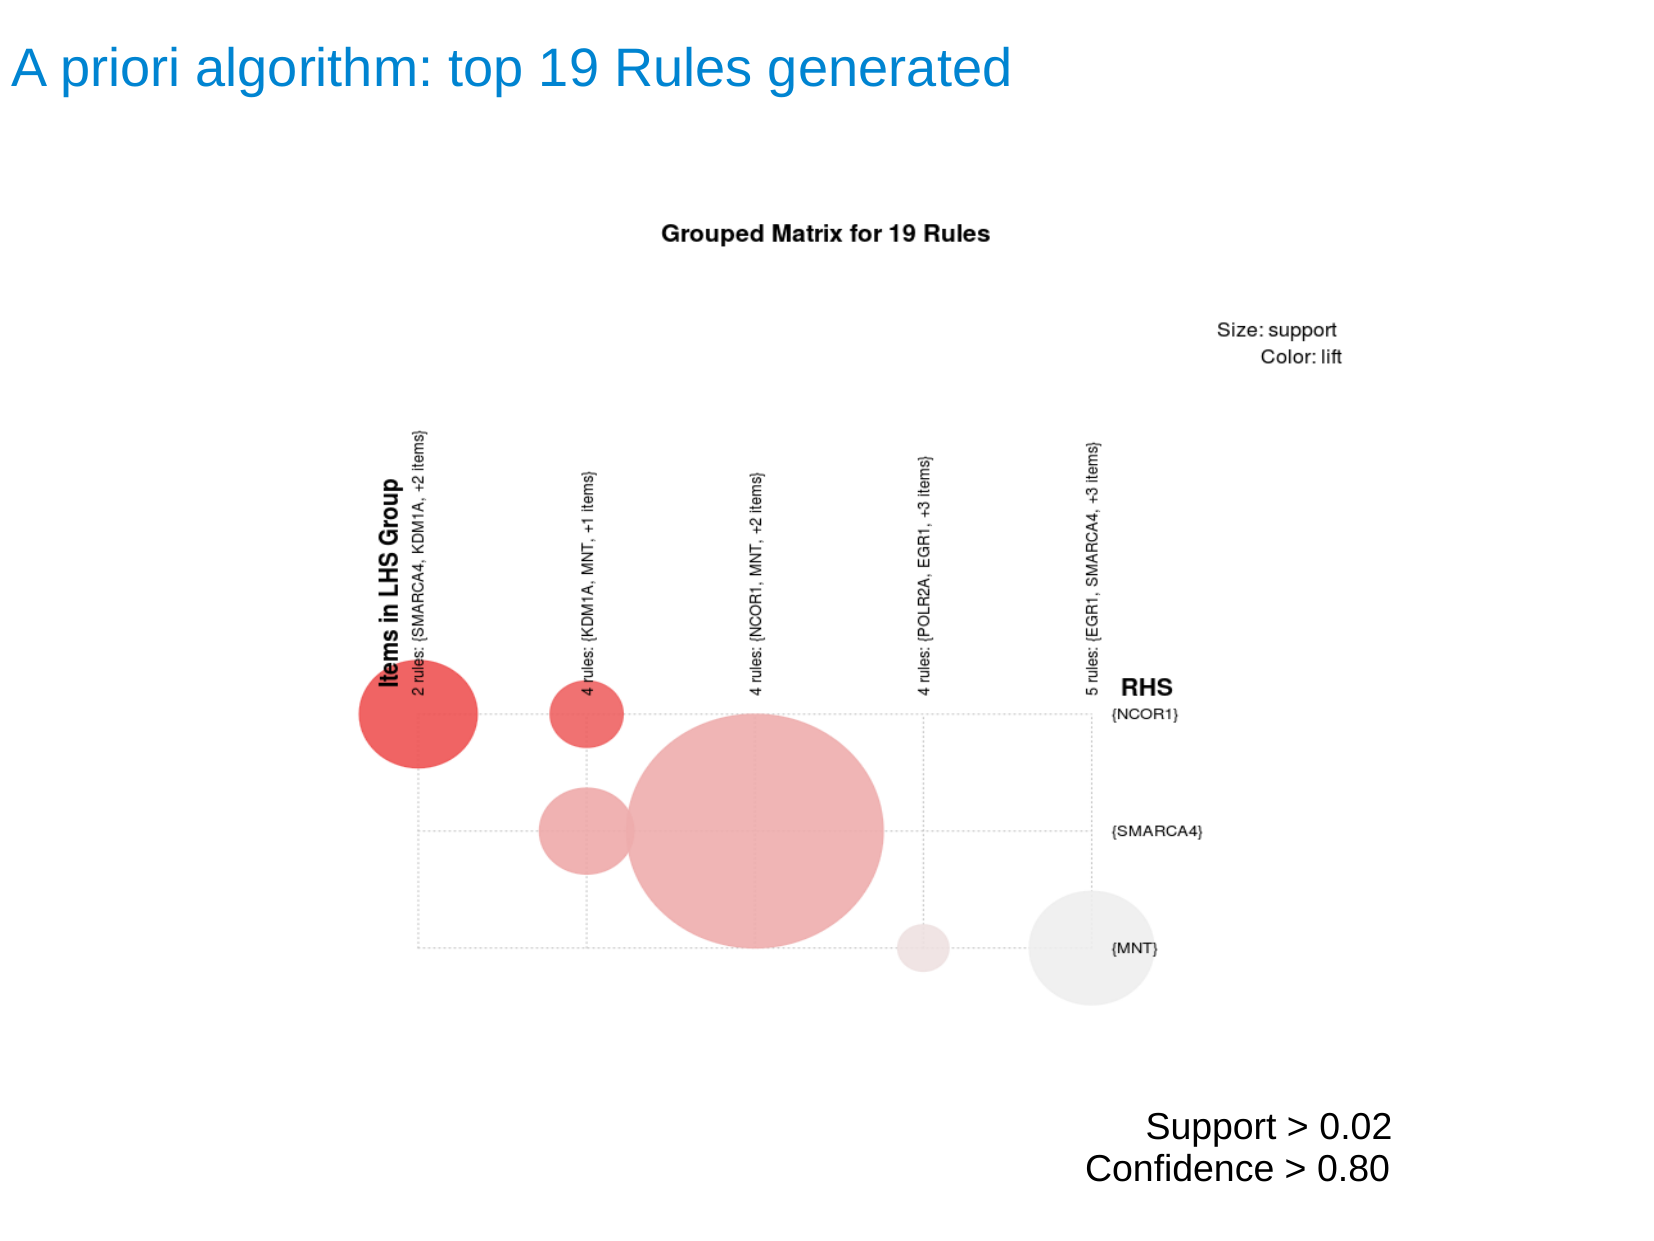

# A priori algorithm: top 19 Rules generated
 Support > 0.02
 Confidence > 0.80